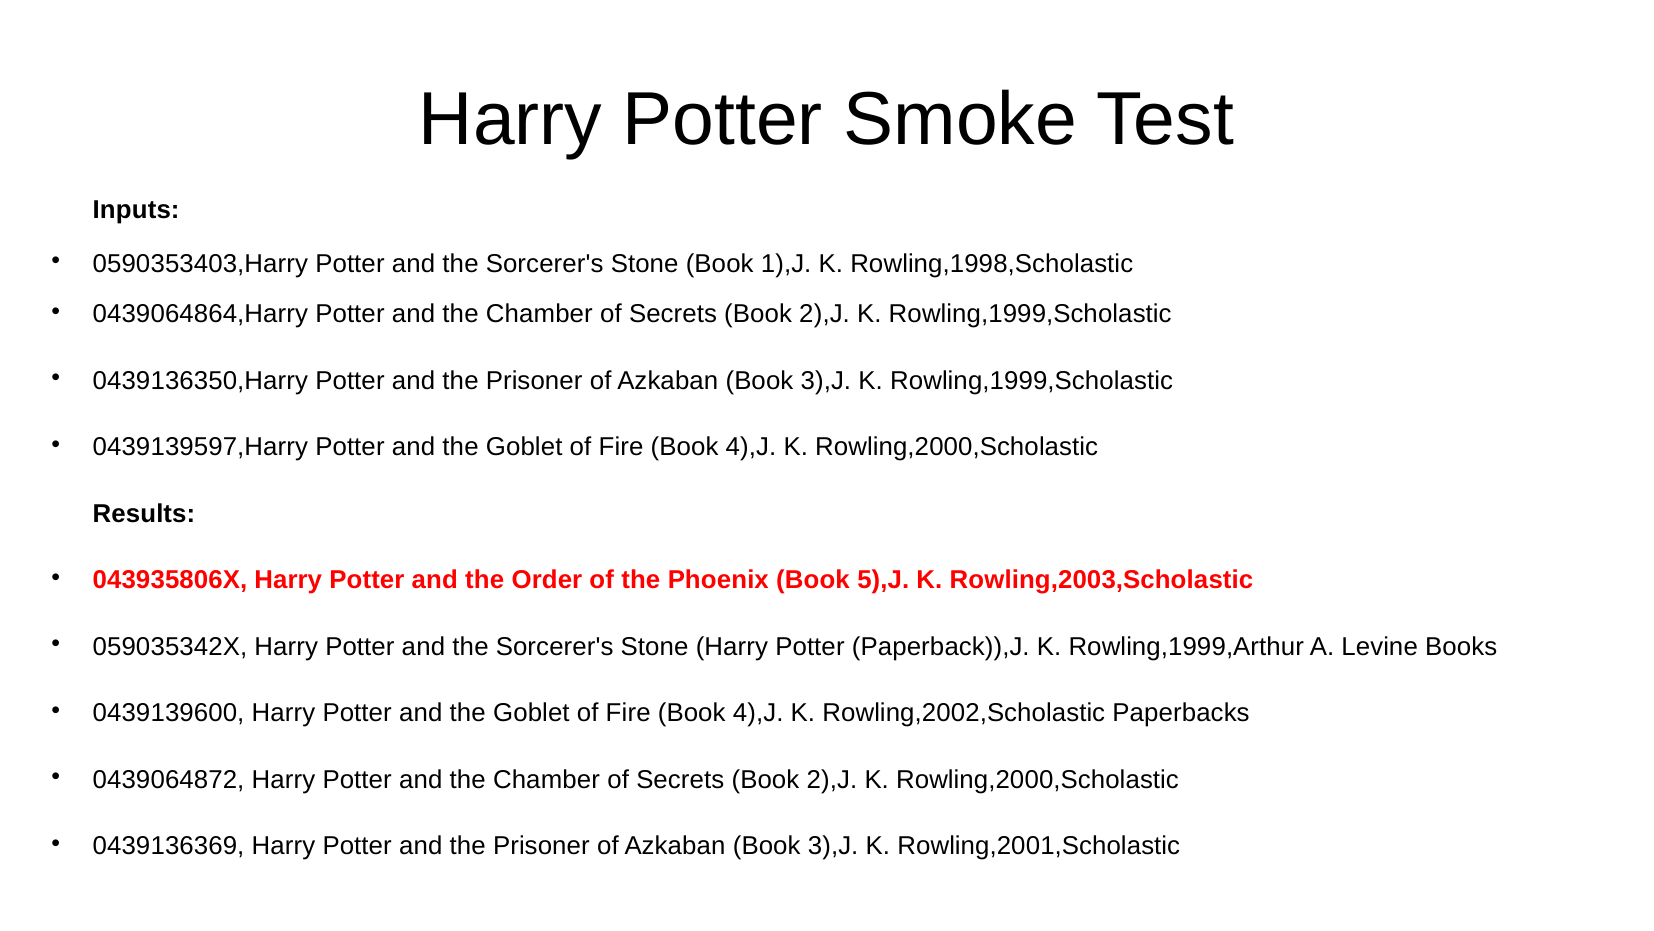

# Harry Potter Smoke Test
Inputs:
0590353403,Harry Potter and the Sorcerer's Stone (Book 1),J. K. Rowling,1998,Scholastic
0439064864,Harry Potter and the Chamber of Secrets (Book 2),J. K. Rowling,1999,Scholastic
0439136350,Harry Potter and the Prisoner of Azkaban (Book 3),J. K. Rowling,1999,Scholastic
0439139597,Harry Potter and the Goblet of Fire (Book 4),J. K. Rowling,2000,Scholastic
Results:
043935806X, Harry Potter and the Order of the Phoenix (Book 5),J. K. Rowling,2003,Scholastic
059035342X, Harry Potter and the Sorcerer's Stone (Harry Potter (Paperback)),J. K. Rowling,1999,Arthur A. Levine Books
0439139600, Harry Potter and the Goblet of Fire (Book 4),J. K. Rowling,2002,Scholastic Paperbacks
0439064872, Harry Potter and the Chamber of Secrets (Book 2),J. K. Rowling,2000,Scholastic
0439136369, Harry Potter and the Prisoner of Azkaban (Book 3),J. K. Rowling,2001,Scholastic